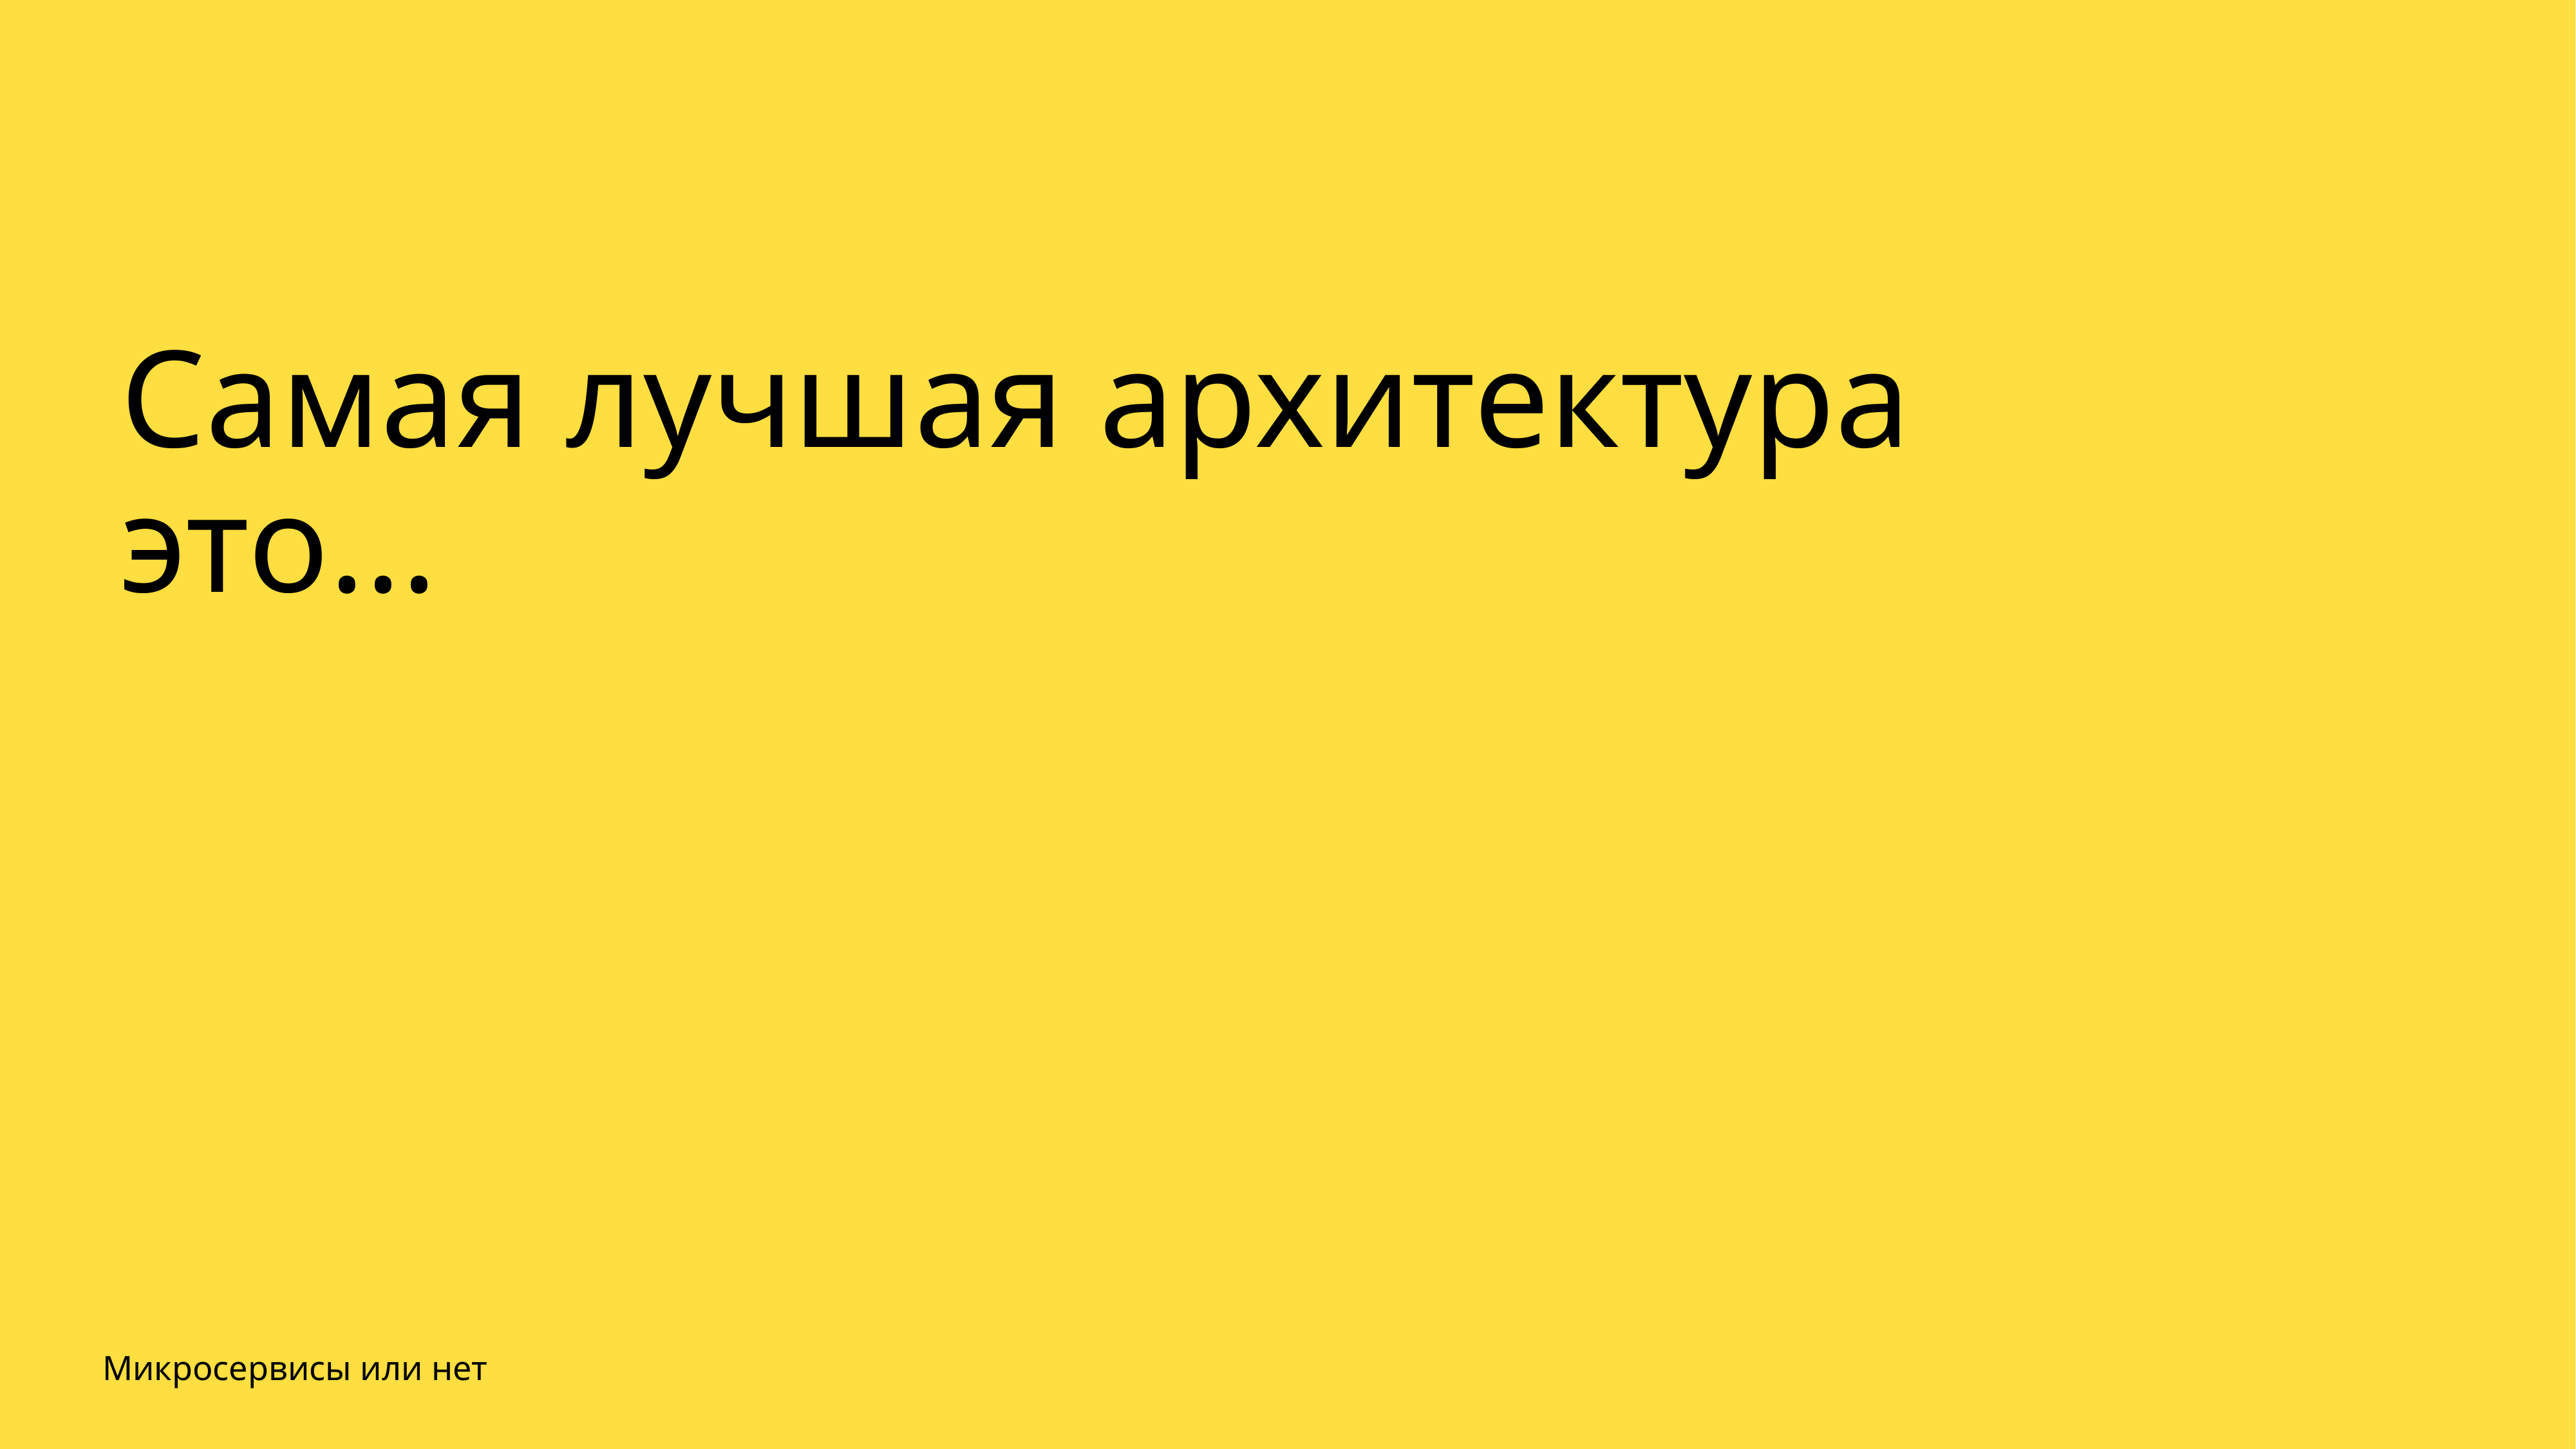

# Самая лучшая архитектура это...
Микросервисы или нет